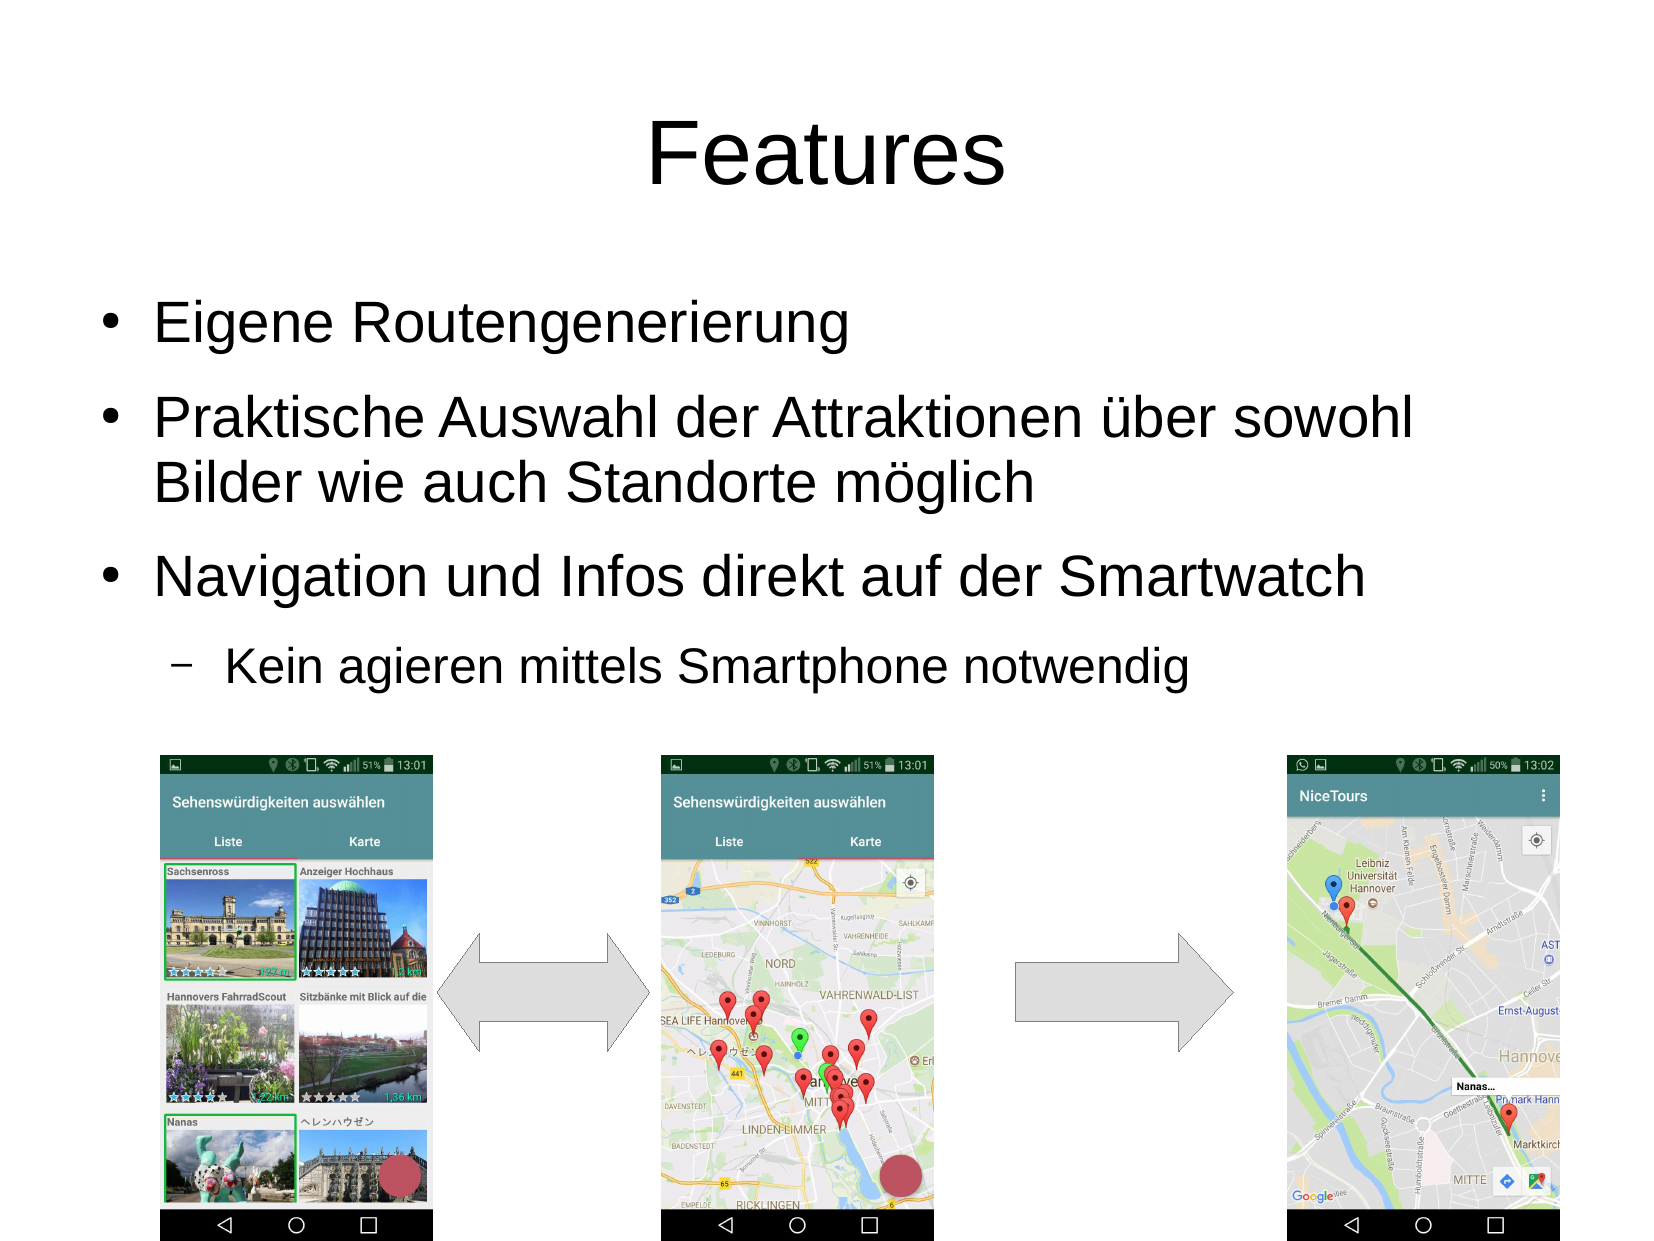

# Features
Eigene Routengenerierung
Praktische Auswahl der Attraktionen über sowohl Bilder wie auch Standorte möglich
Navigation und Infos direkt auf der Smartwatch
Kein agieren mittels Smartphone notwendig